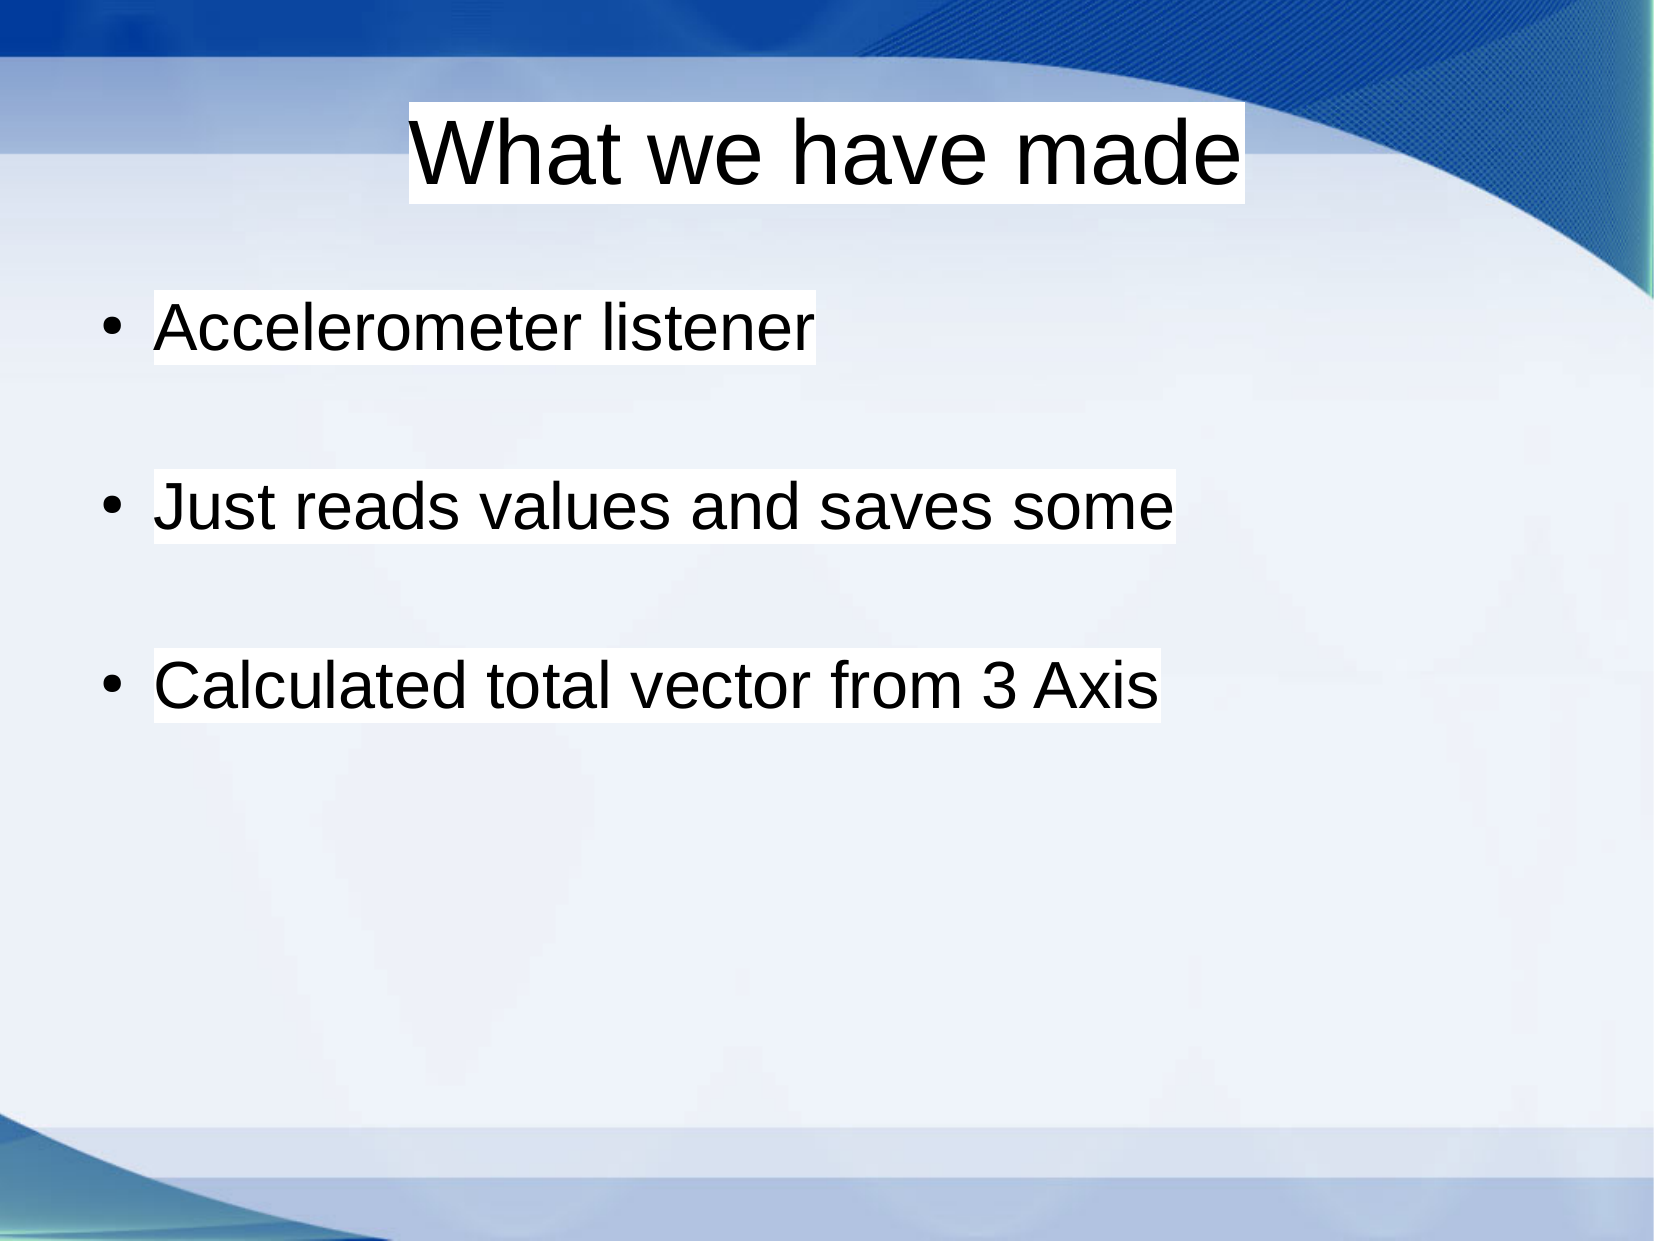

# What we have made
Accelerometer listener
Just reads values and saves some
Calculated total vector from 3 Axis